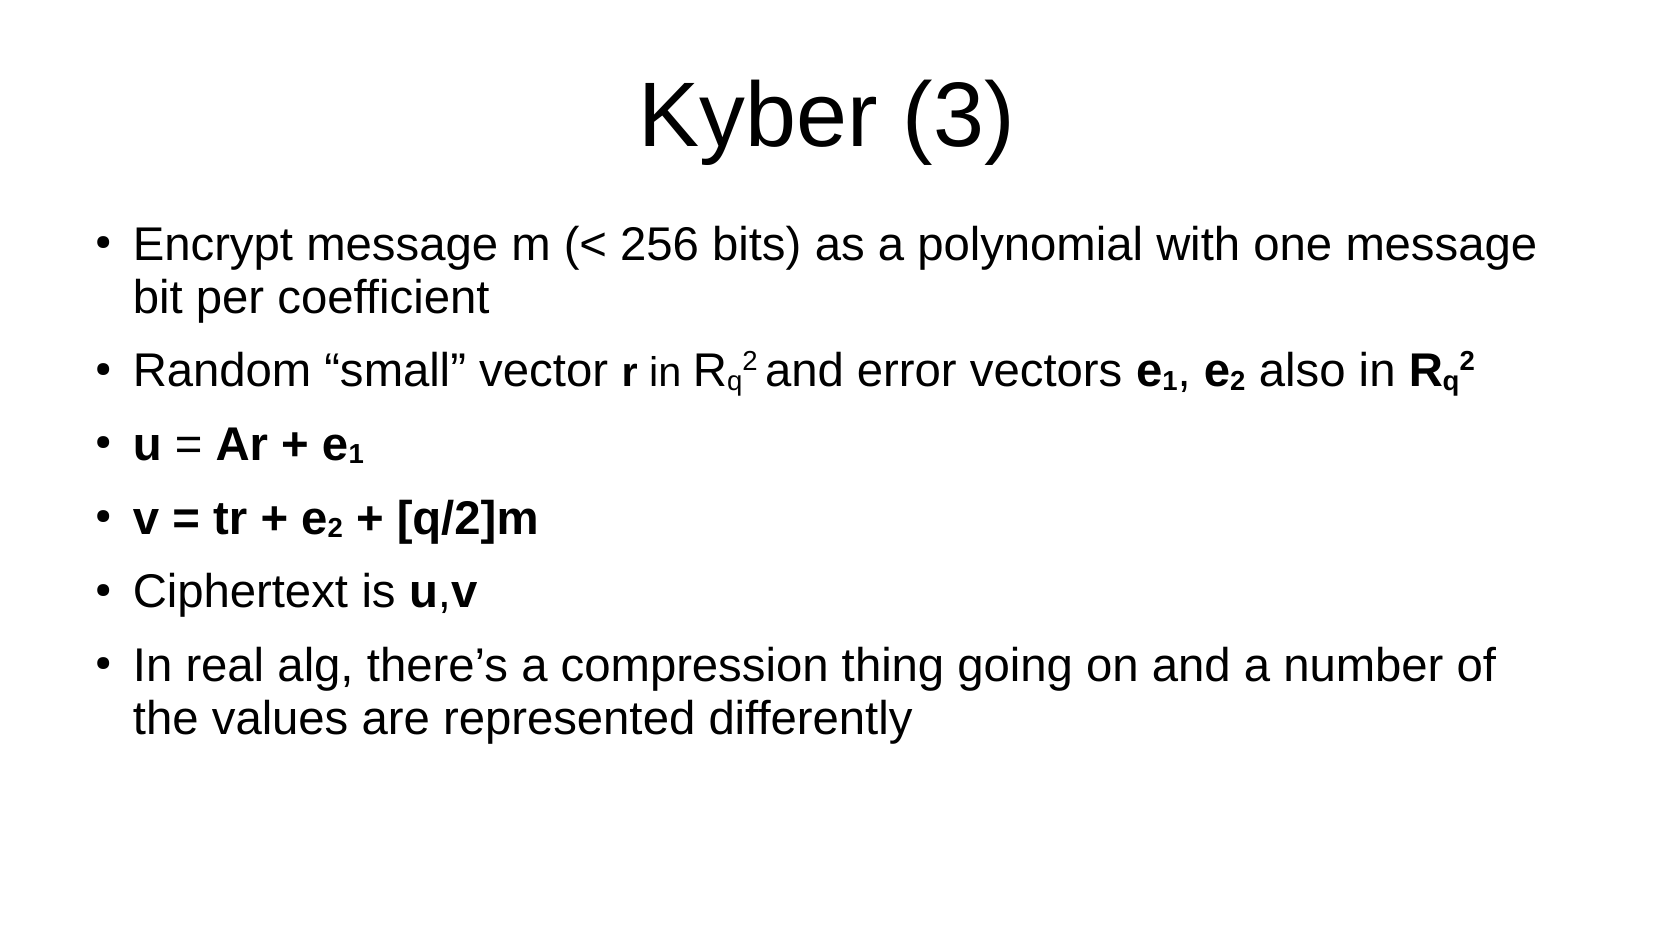

# Kyber (3)
Encrypt message m (< 256 bits) as a polynomial with one message bit per coefficient
Random “small” vector r in Rq2 and error vectors e1, e2 also in Rq2
u = Ar + e1
v = tr + e2 + [q/2]m
Ciphertext is u,v
In real alg, there’s a compression thing going on and a number of the values are represented differently